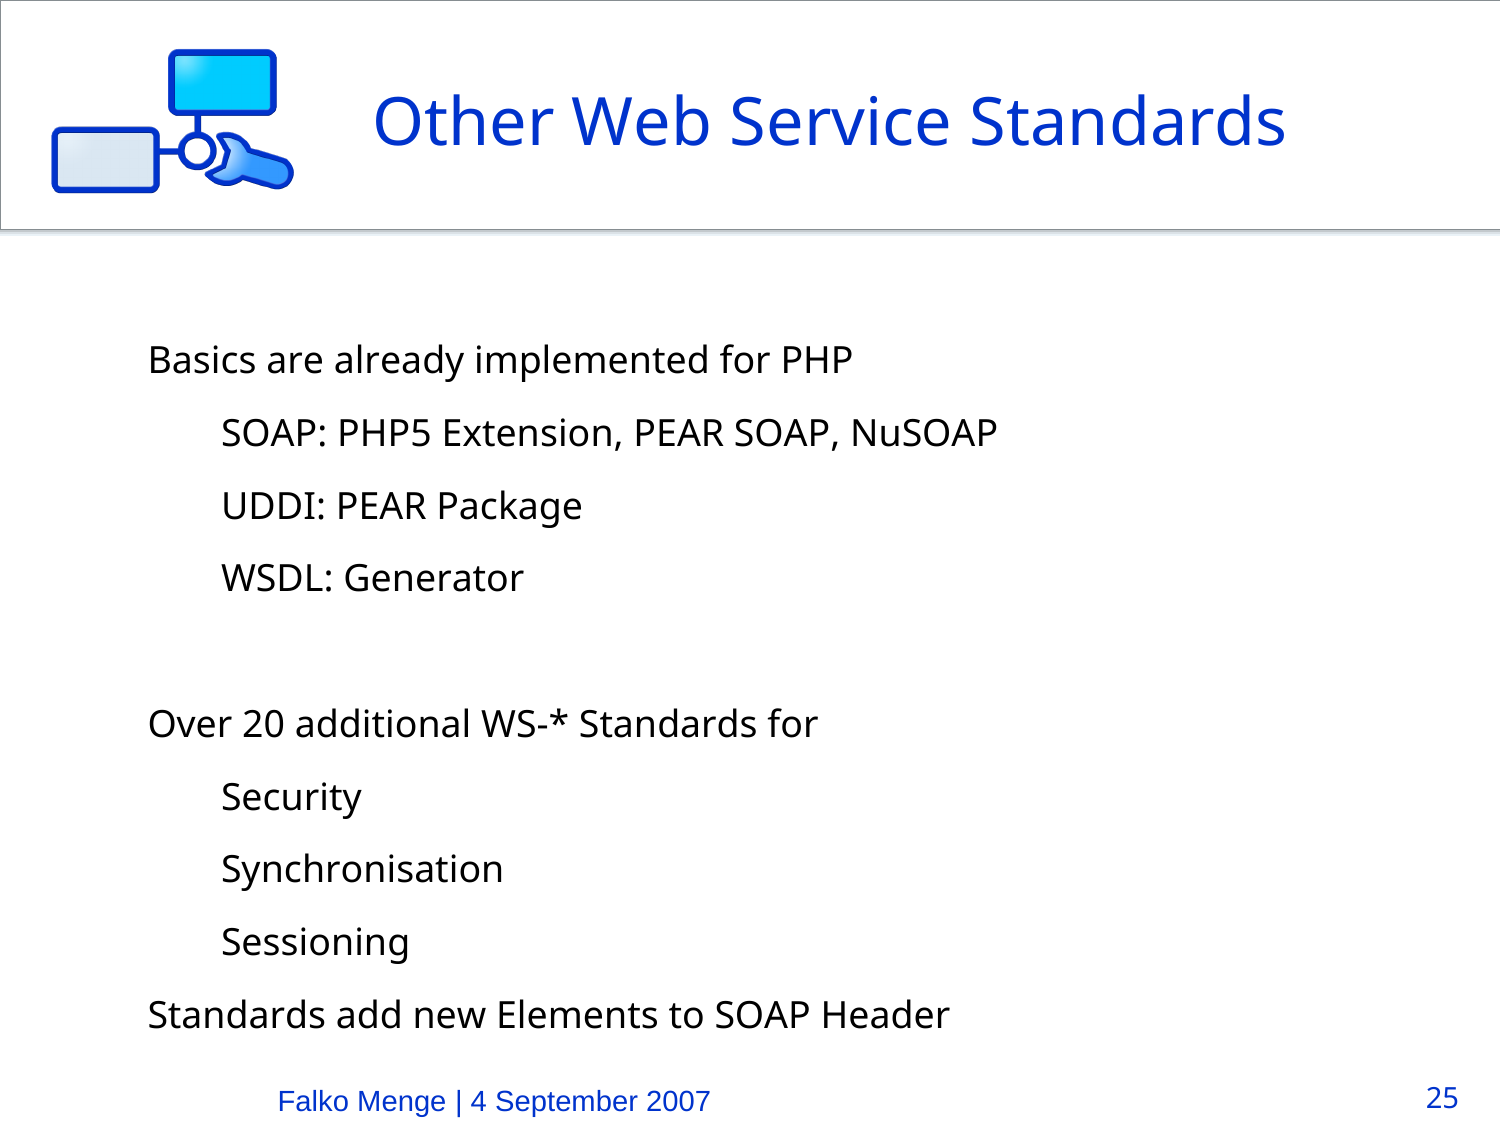

# Other Web Service Standards
Basics are already implemented for PHP
SOAP: PHP5 Extension, PEAR SOAP, NuSOAP
UDDI: PEAR Package
WSDL: Generator
Over 20 additional WS-* Standards for
Security
Synchronisation
Sessioning
Standards add new Elements to SOAP Header
Falko Menge
25